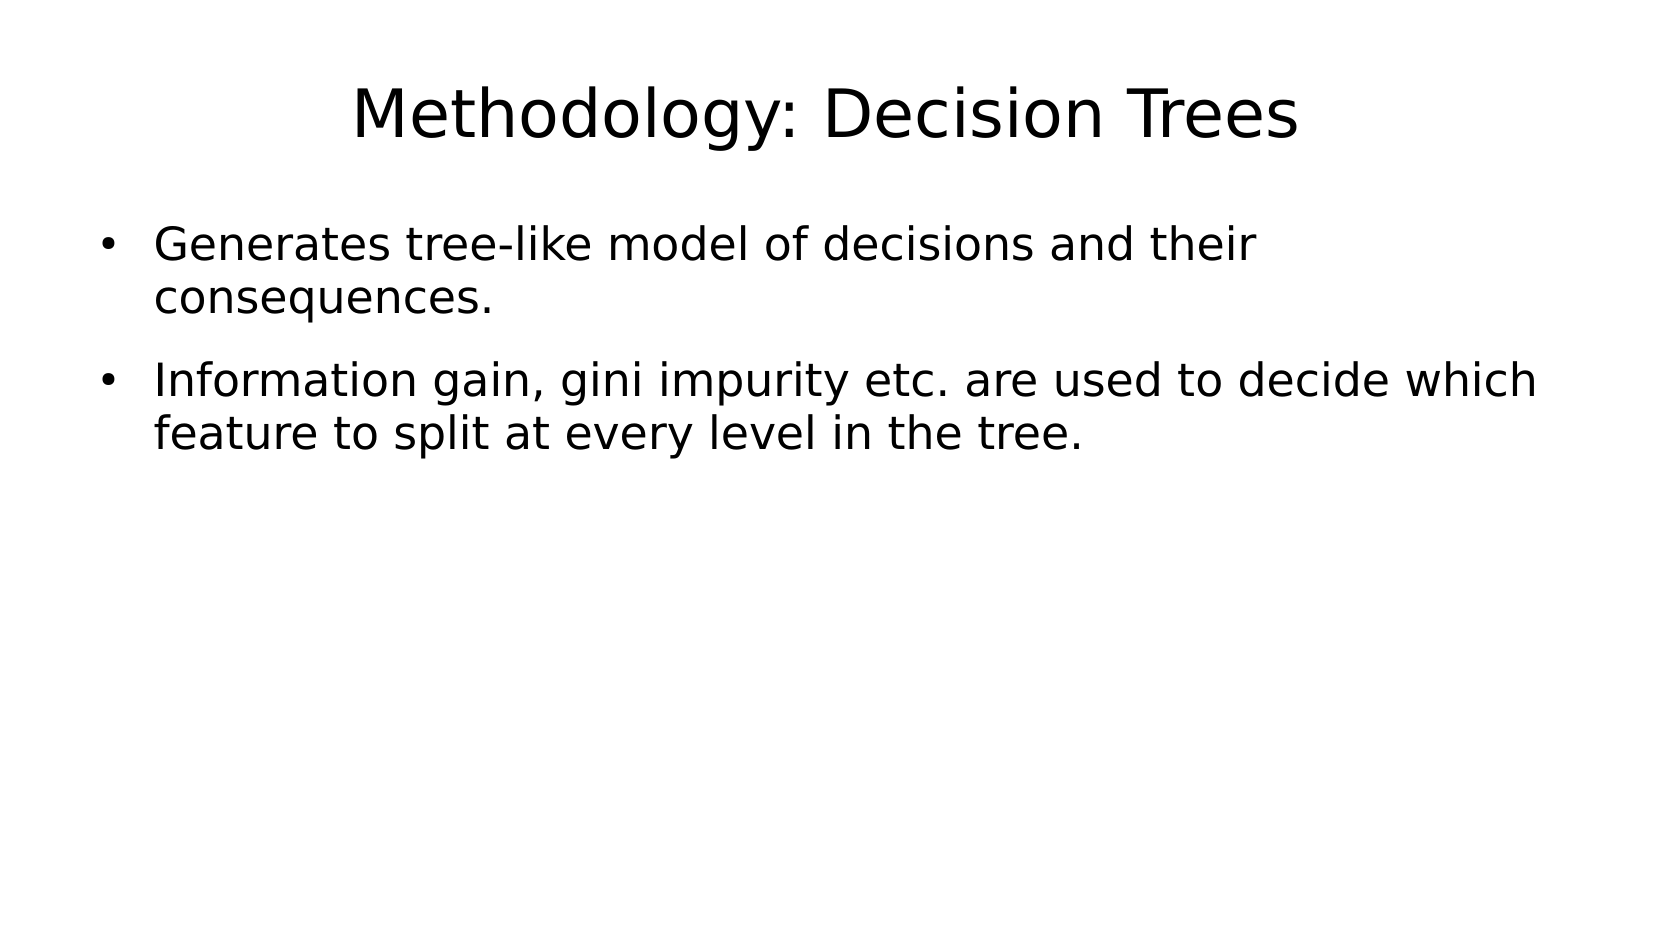

# Methodology: Decision Trees
Generates tree-like model of decisions and their consequences.
Information gain, gini impurity etc. are used to decide which feature to split at every level in the tree.